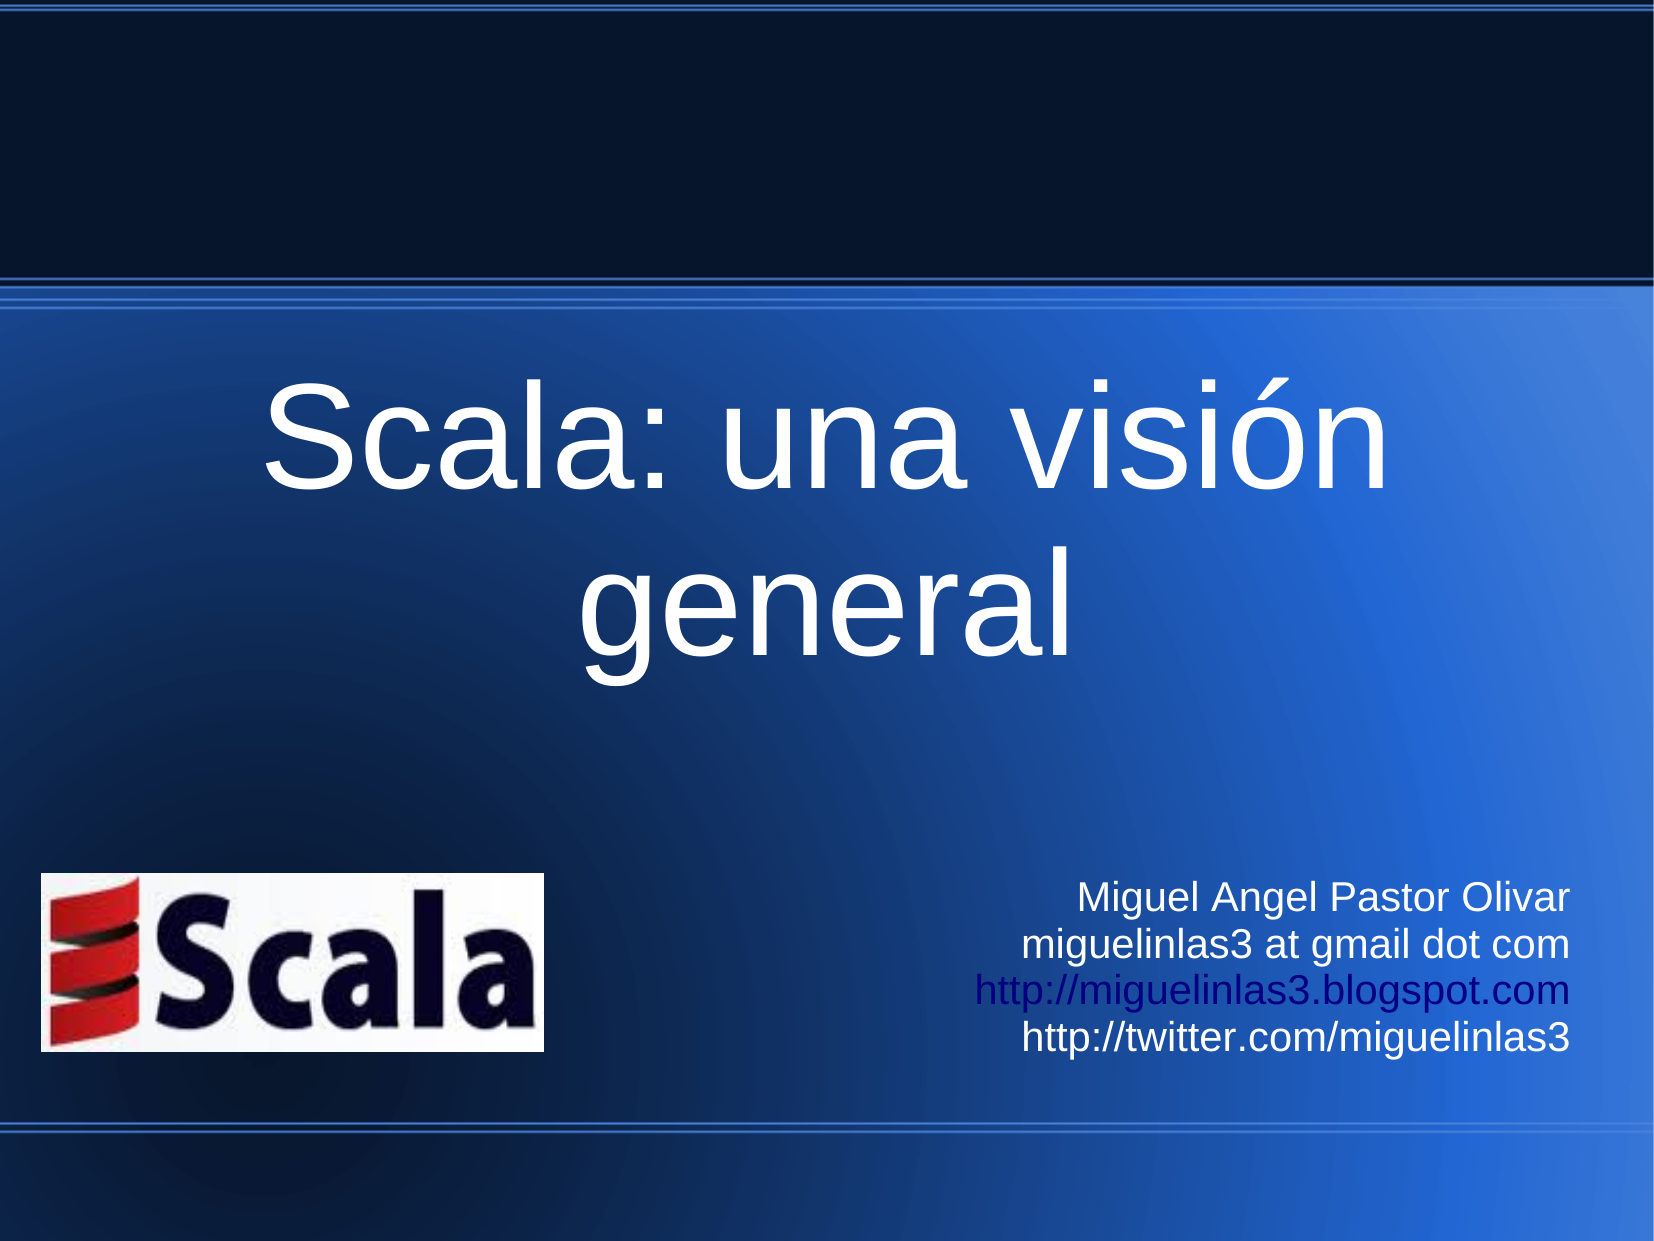

#
Scala: una visión general
Miguel Angel Pastor Olivar
miguelinlas3 at gmail dot com
http://miguelinlas3.blogspot.com
http://twitter.com/miguelinlas3